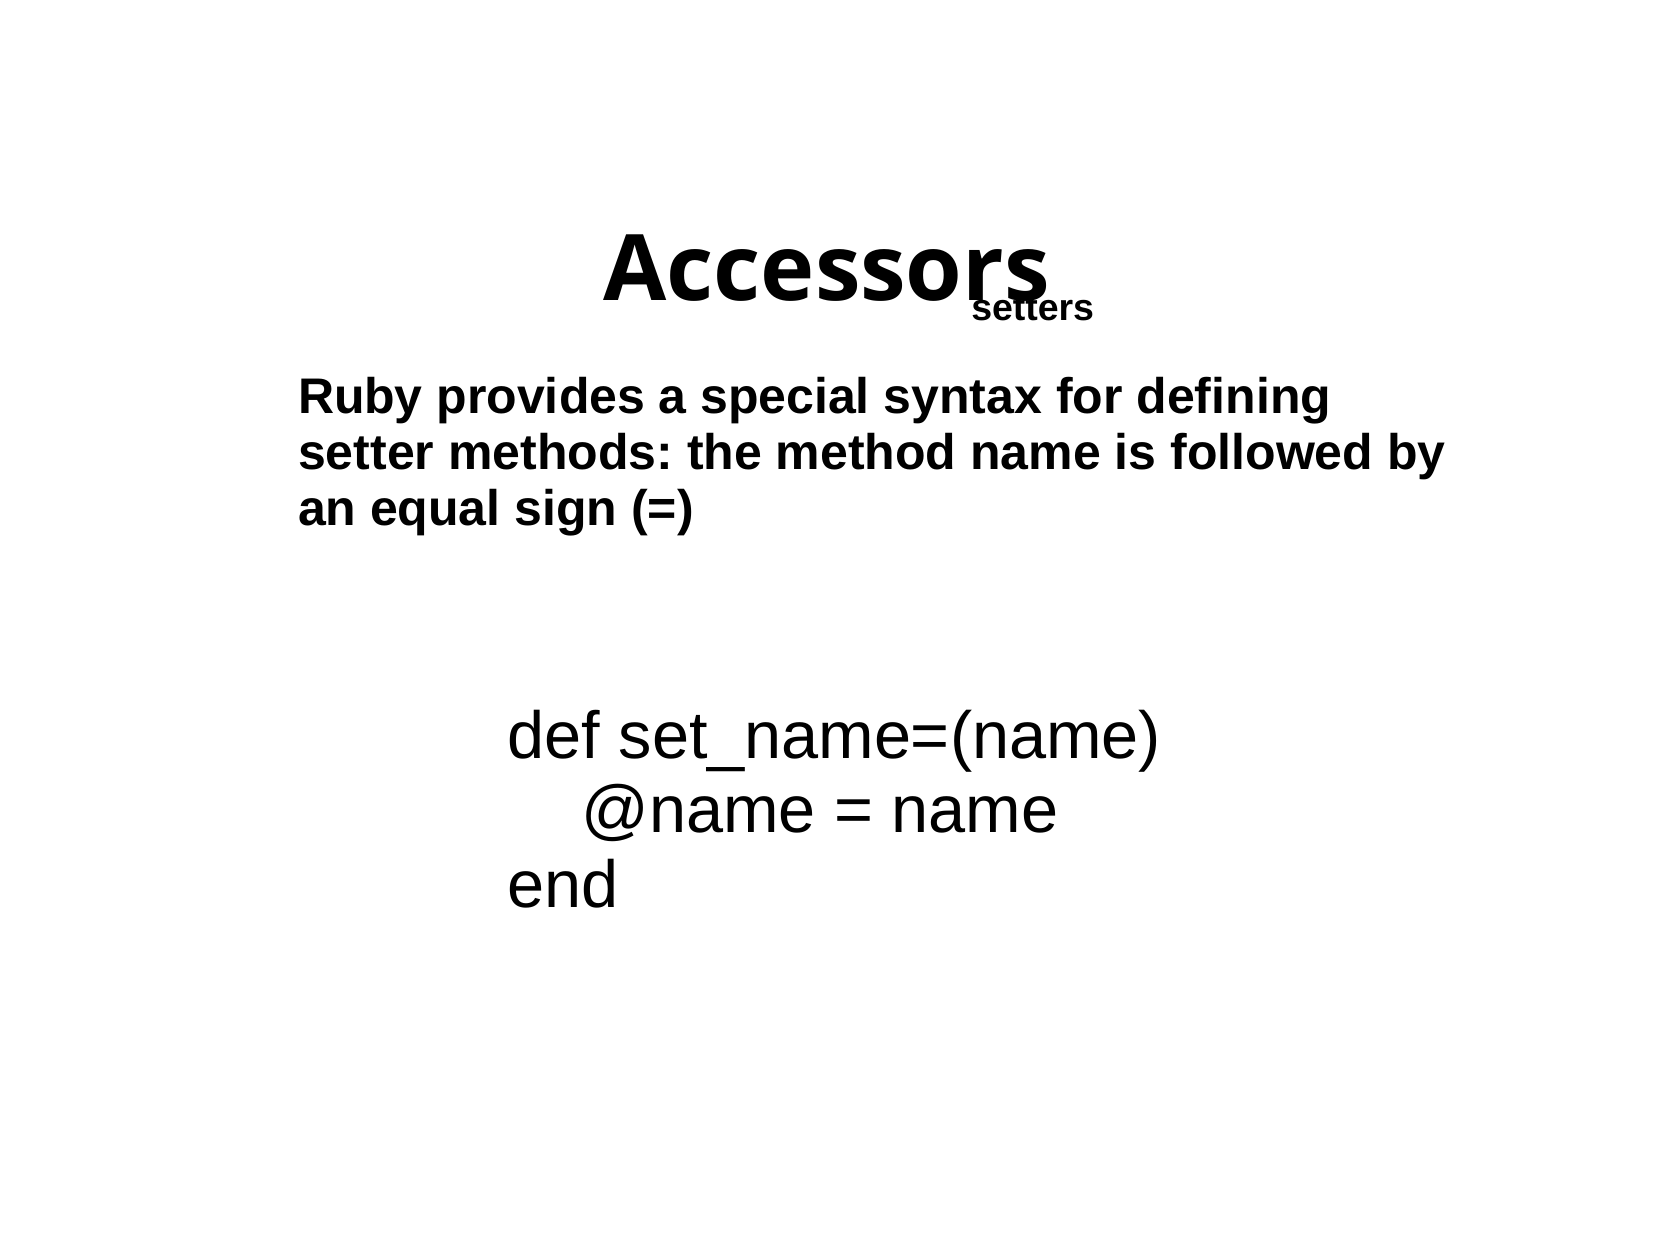

# Accessors
setters
Ruby provides a special syntax for defining setter methods: the method name is followed by an equal sign (=)
def set_name=(name)
 @name = name
end